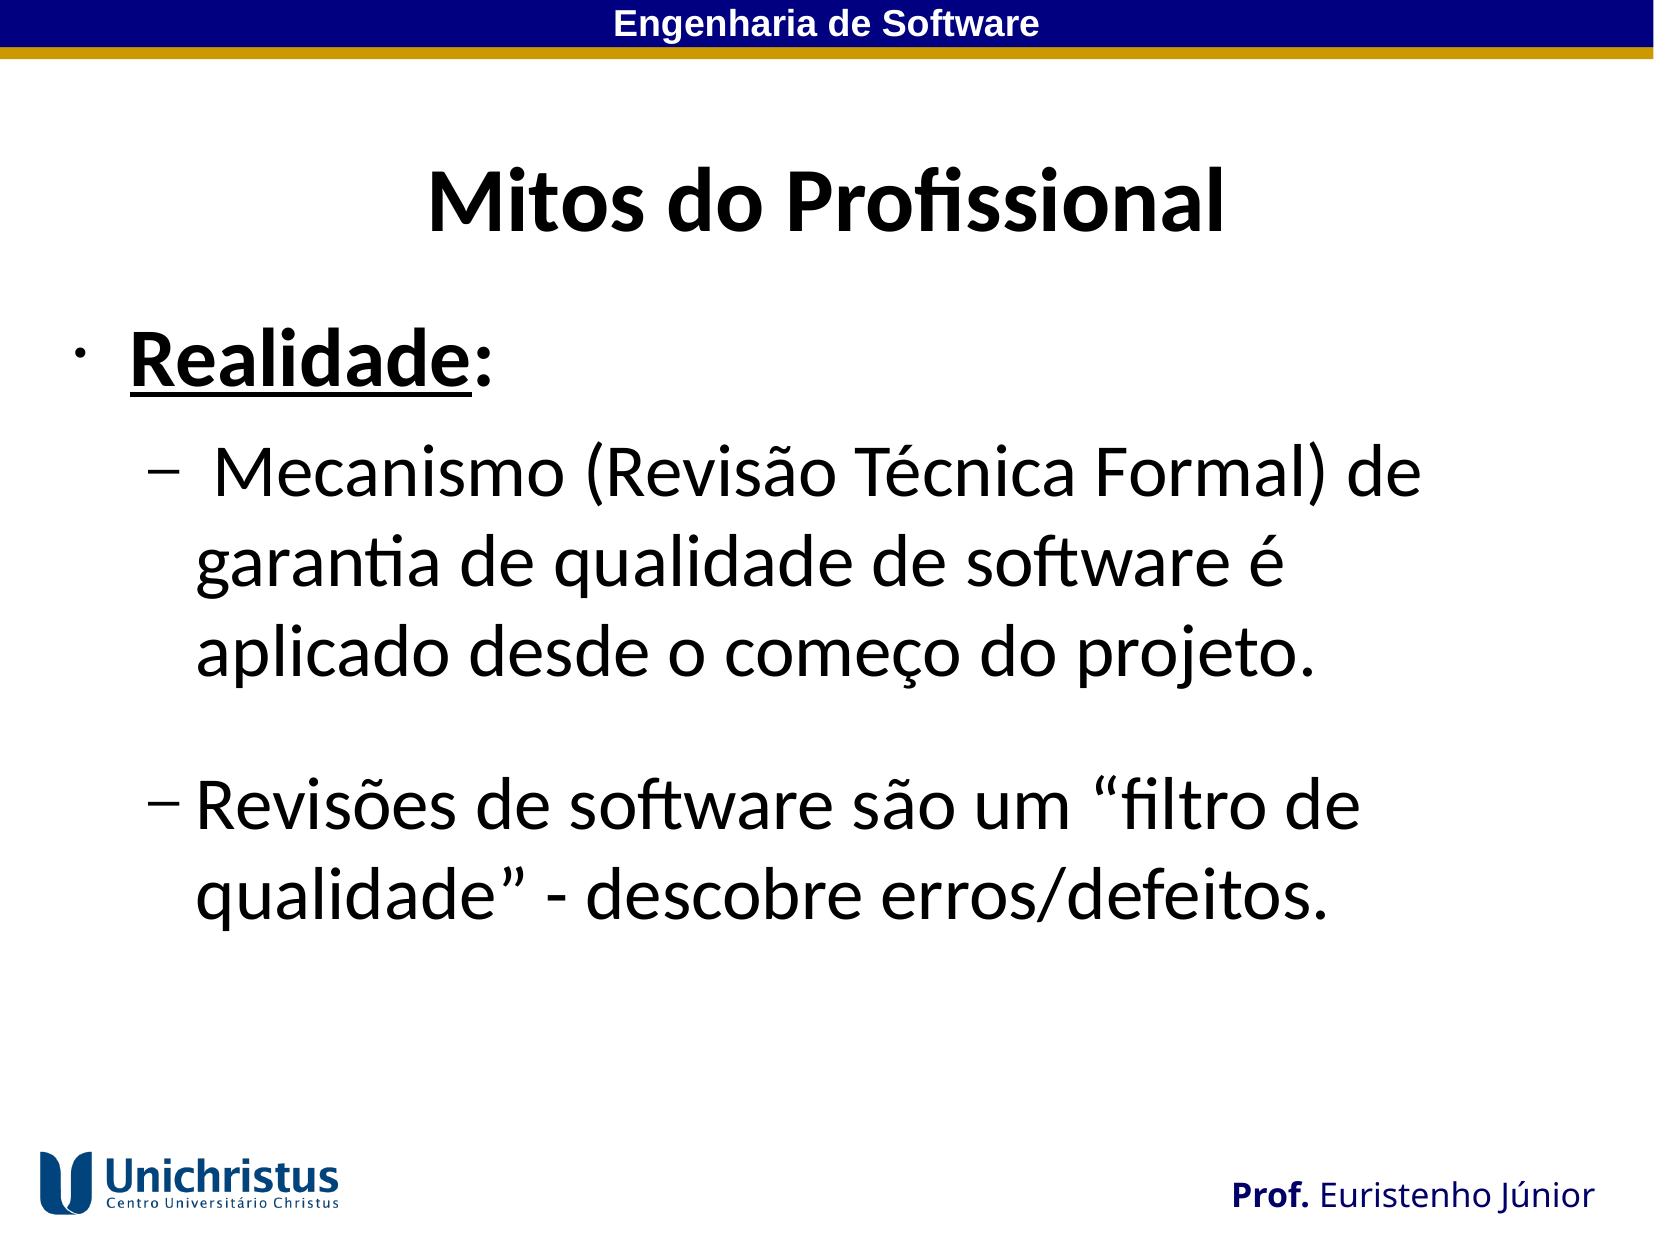

Engenharia de Software
# Mitos do Profissional
Realidade:
 Mecanismo (Revisão Técnica Formal) de garantia de qualidade de software é aplicado desde o começo do projeto.
Revisões de software são um “filtro de qualidade” - descobre erros/defeitos.
Prof. Euristenho Júnior